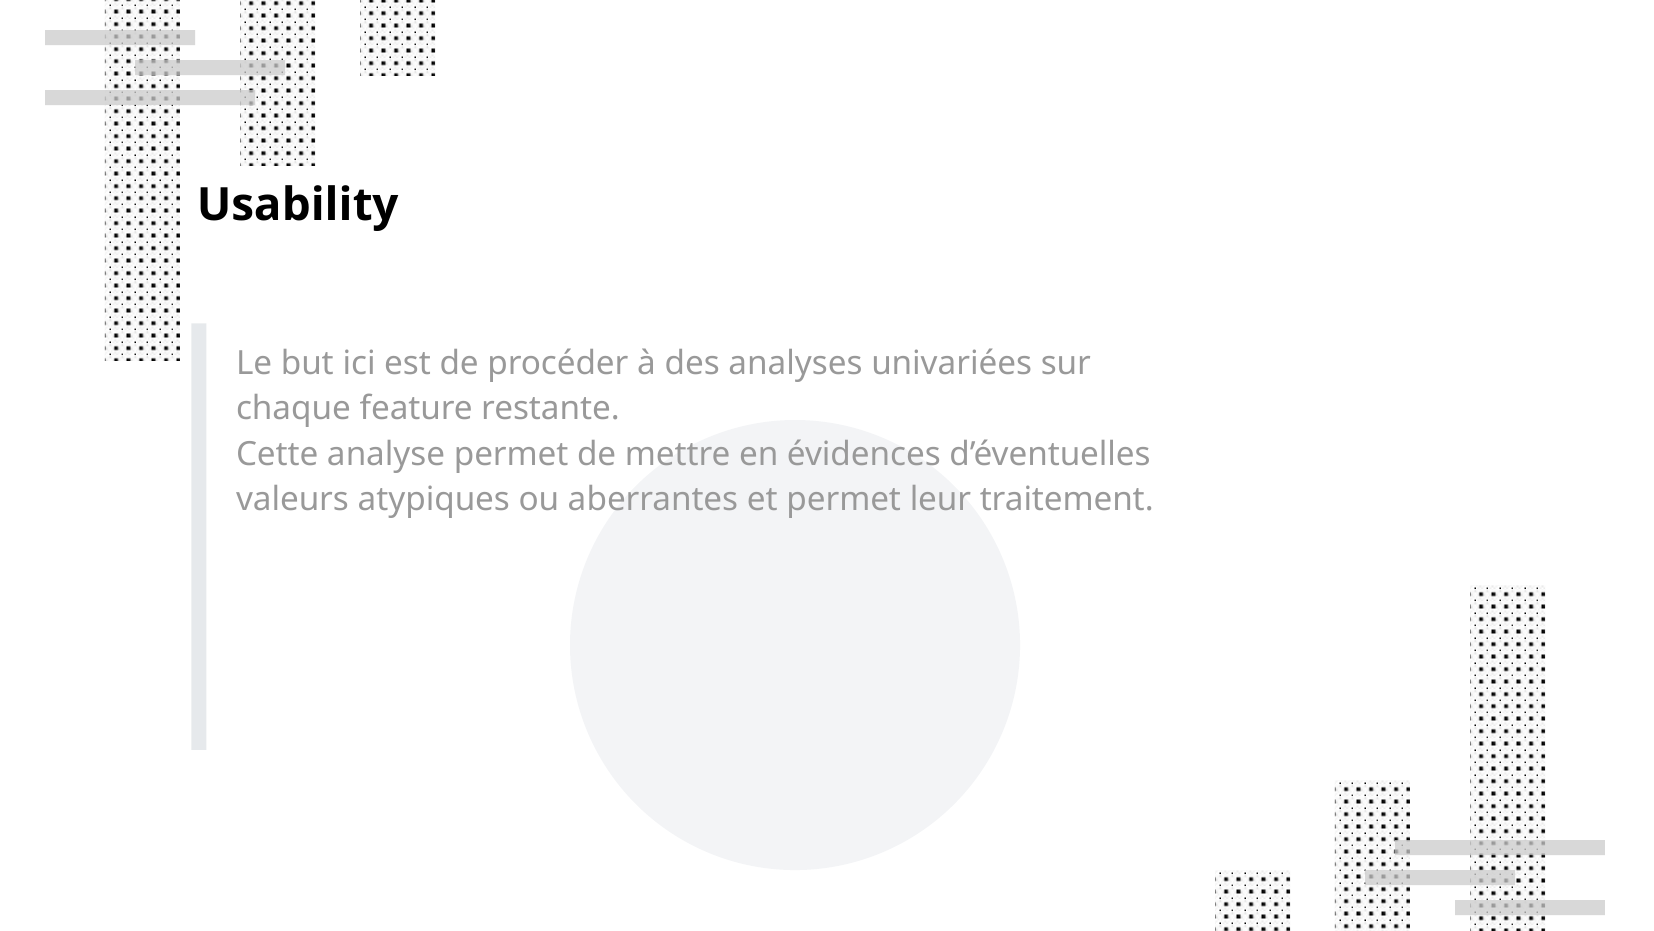

Usability
Le but ici est de procéder à des analyses univariées sur chaque feature restante.
Cette analyse permet de mettre en évidences d’éventuelles valeurs atypiques ou aberrantes et permet leur traitement.